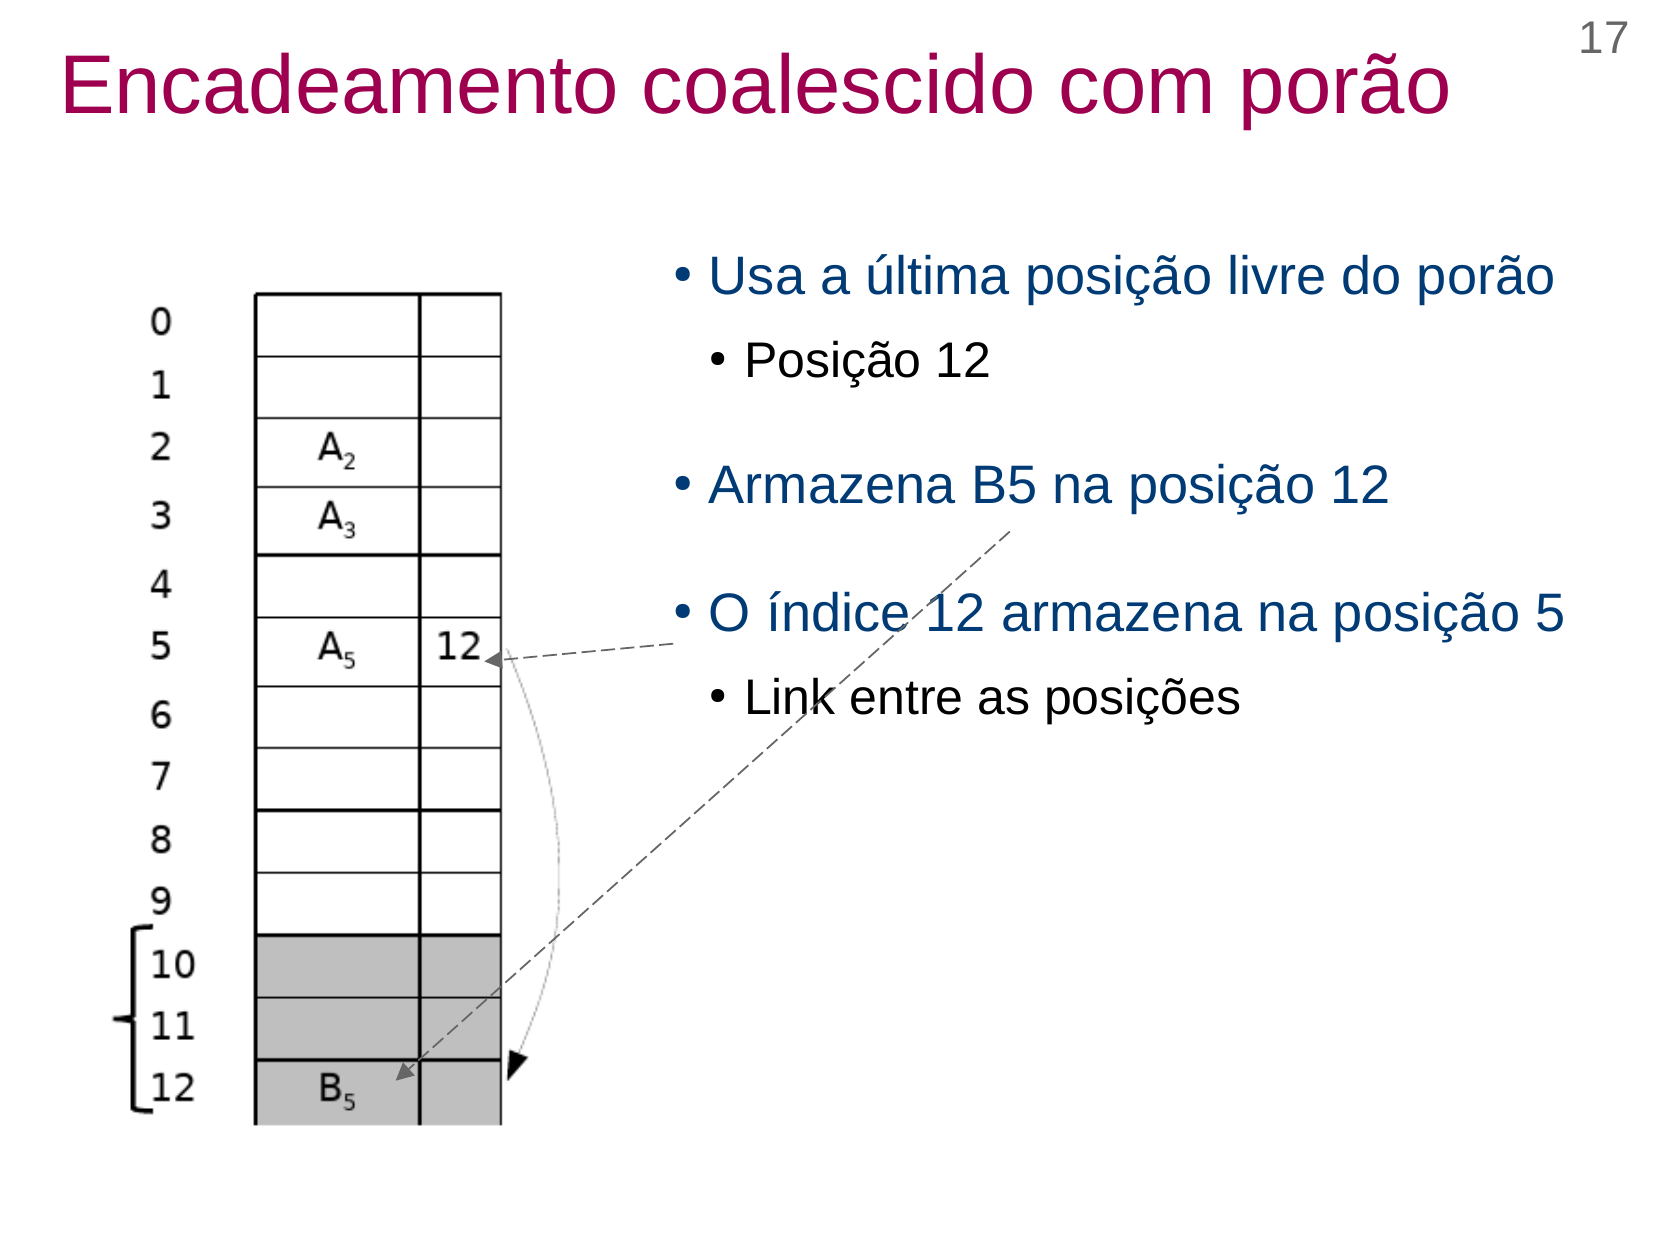

17
# Encadeamento coalescido com porão
Usa a última posição livre do porão
Posição 12
Armazena B5 na posição 12
O índice 12 armazena na posição 5
Link entre as posições